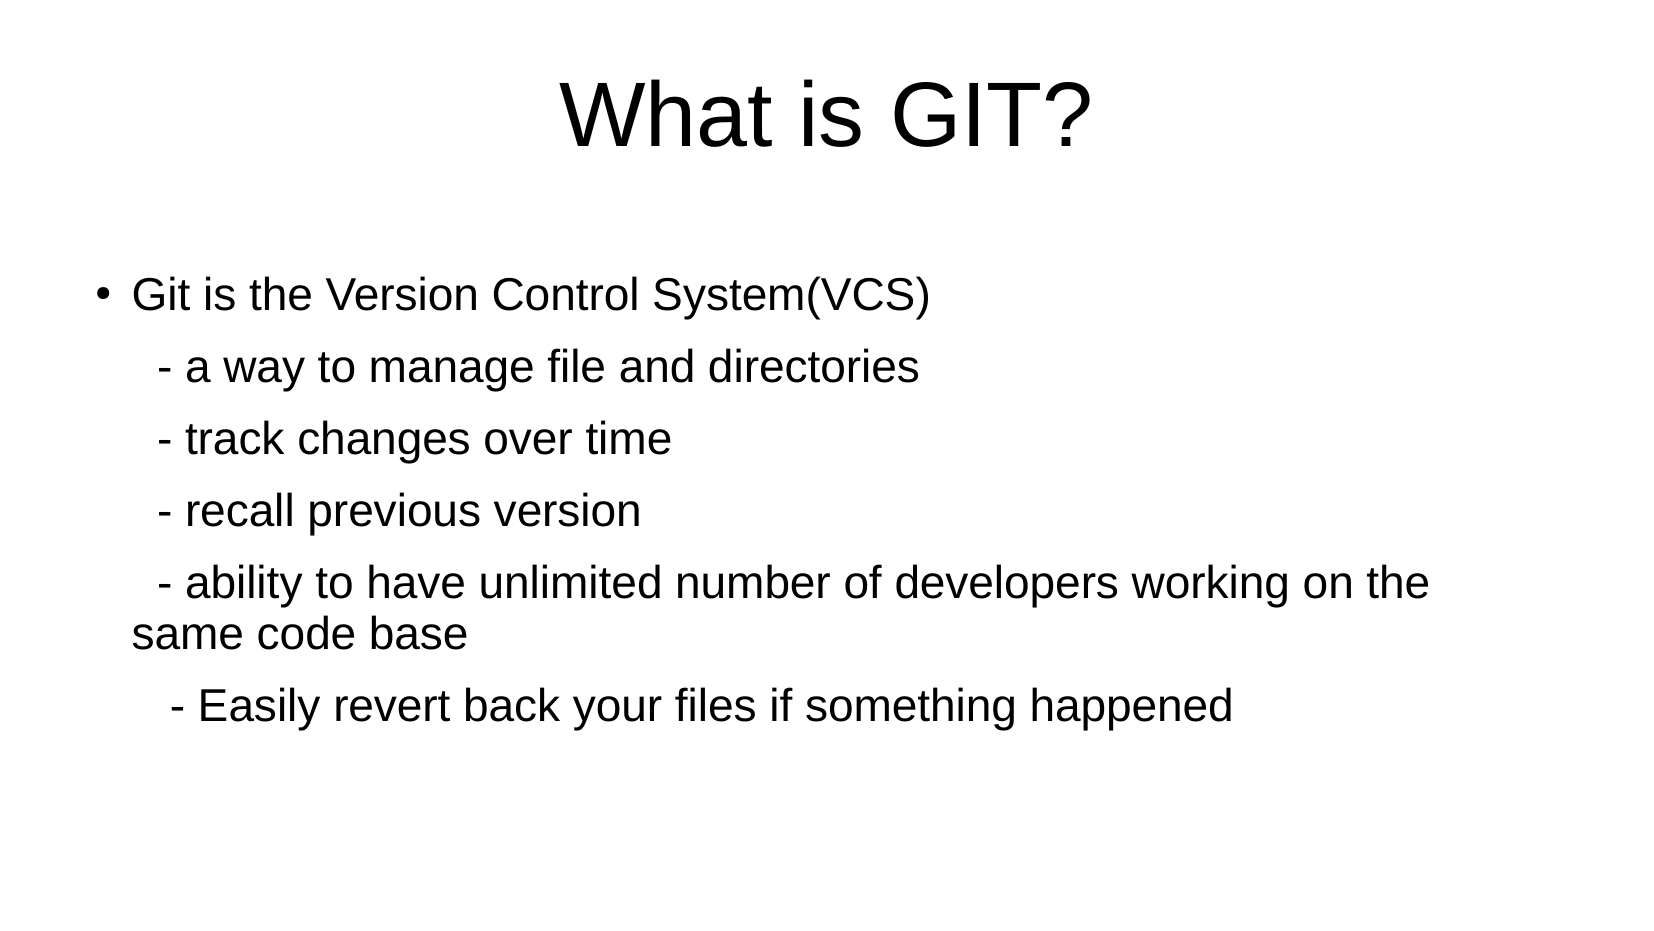

# What is GIT?
Git is the Version Control System(VCS)
 - a way to manage file and directories
 - track changes over time
 - recall previous version
 - ability to have unlimited number of developers working on the 									 same code base
 - Easily revert back your files if something happened